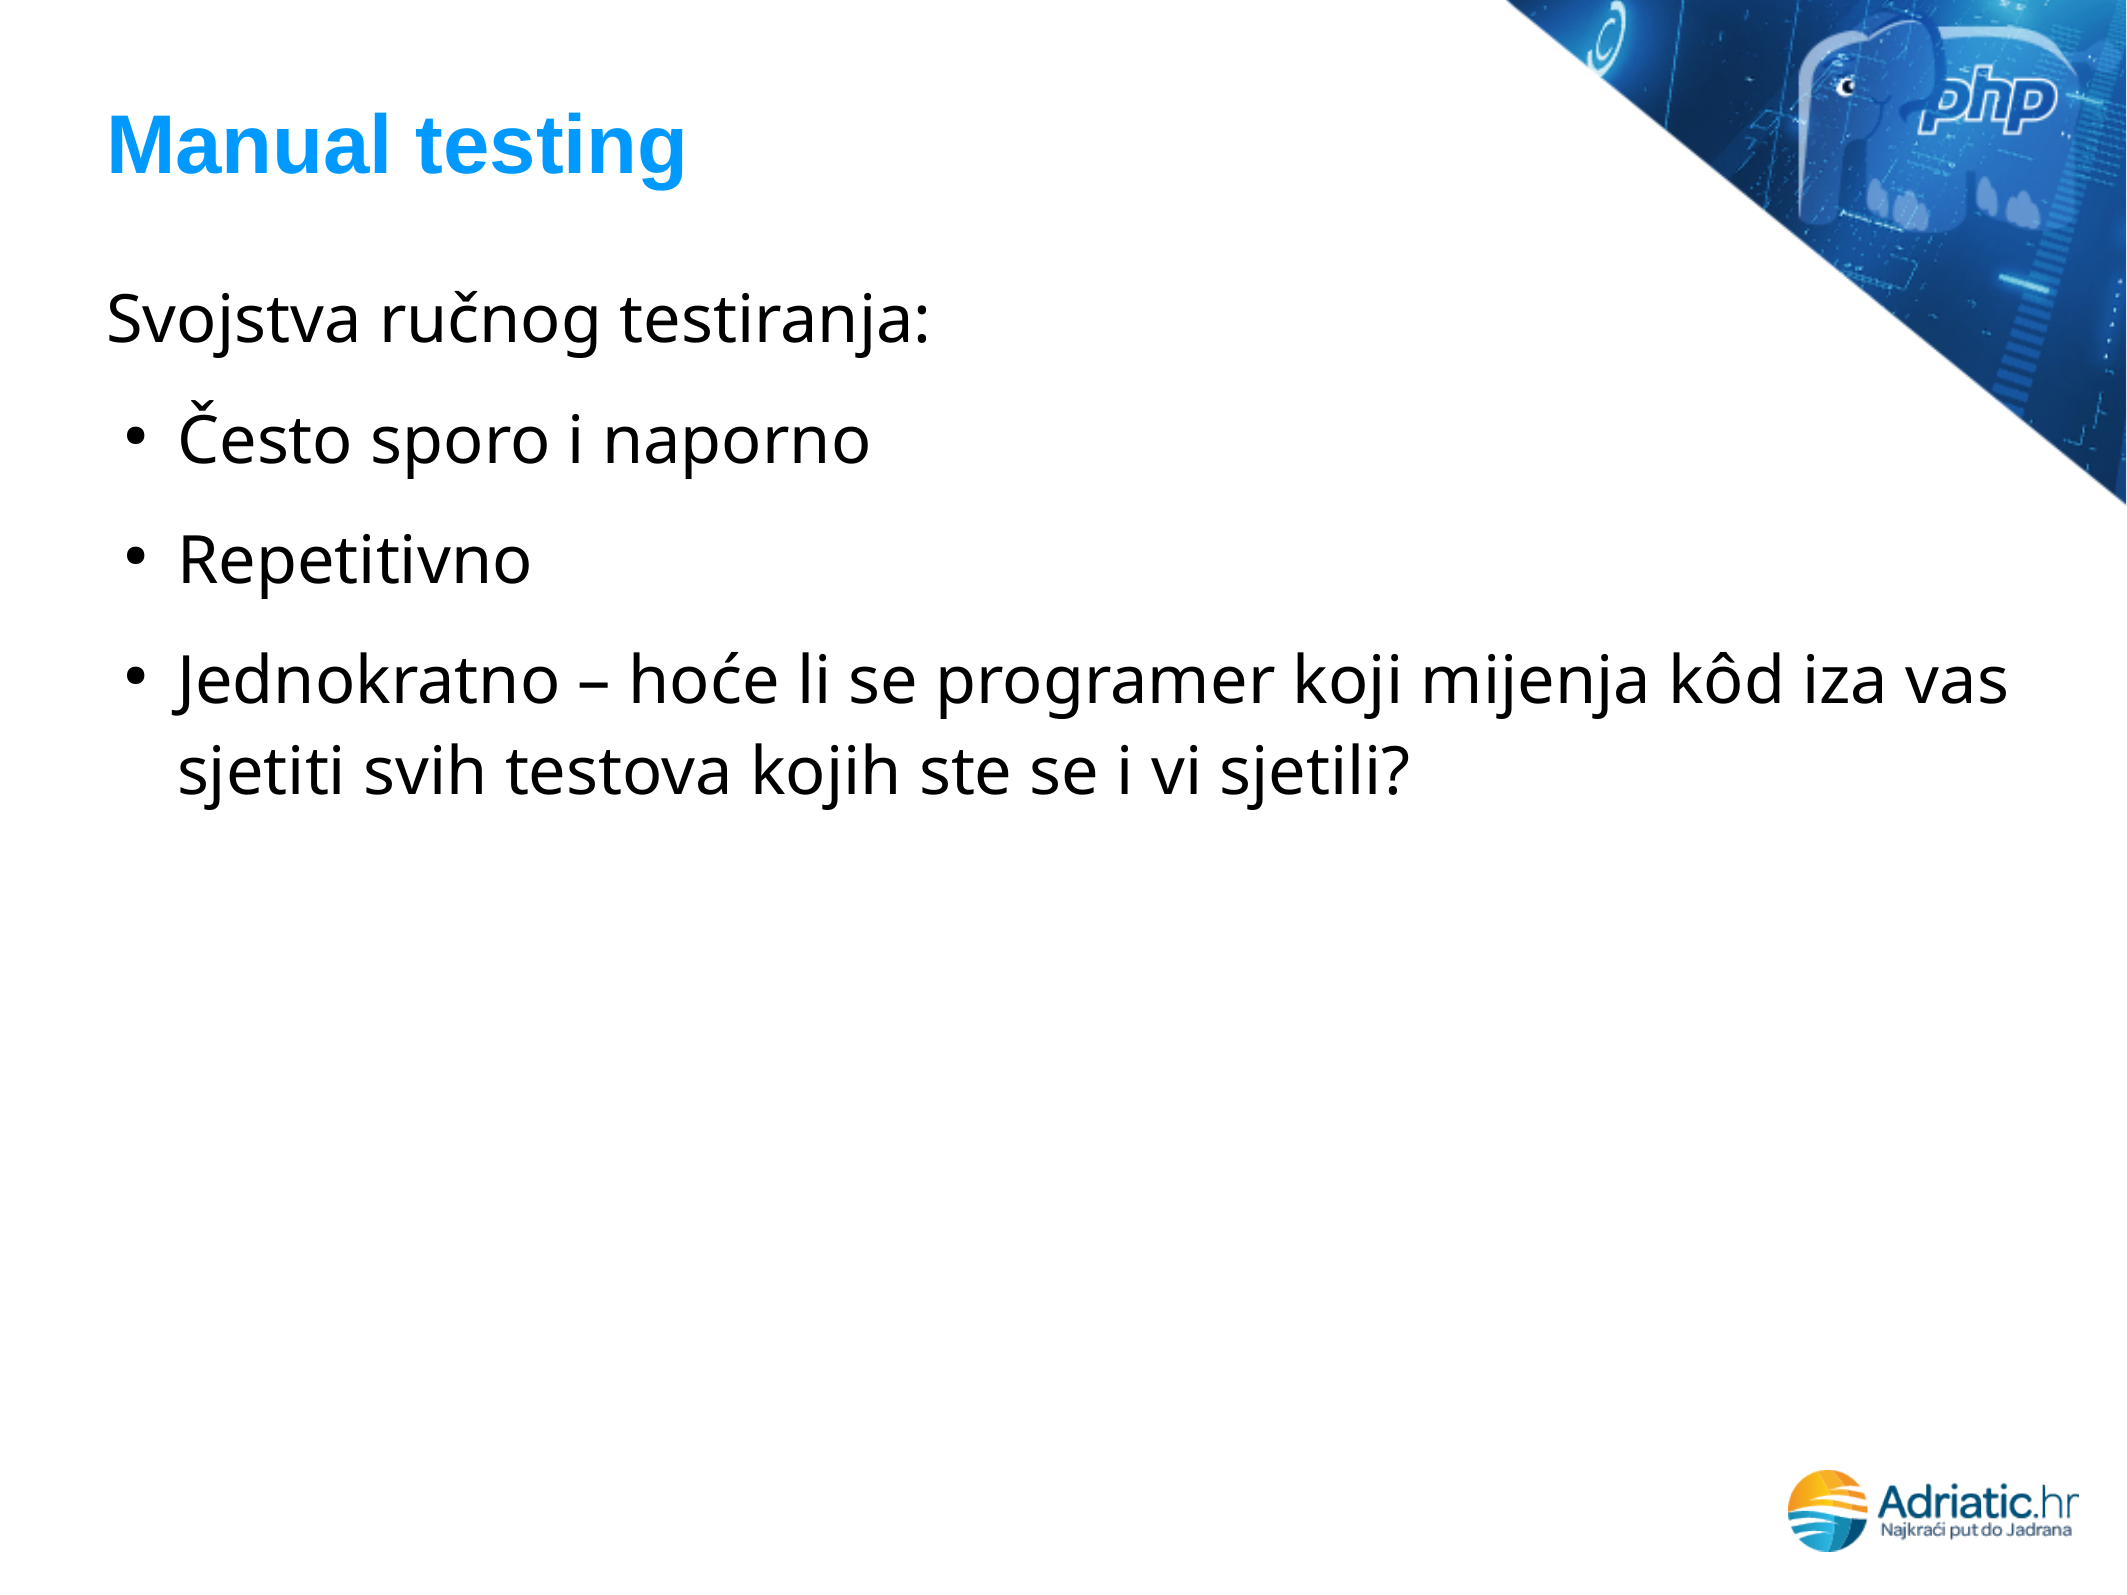

# Manual testing
Svojstva ručnog testiranja:
Često sporo i naporno
Repetitivno
Jednokratno – hoće li se programer koji mijenja kôd iza vas sjetiti svih testova kojih ste se i vi sjetili?